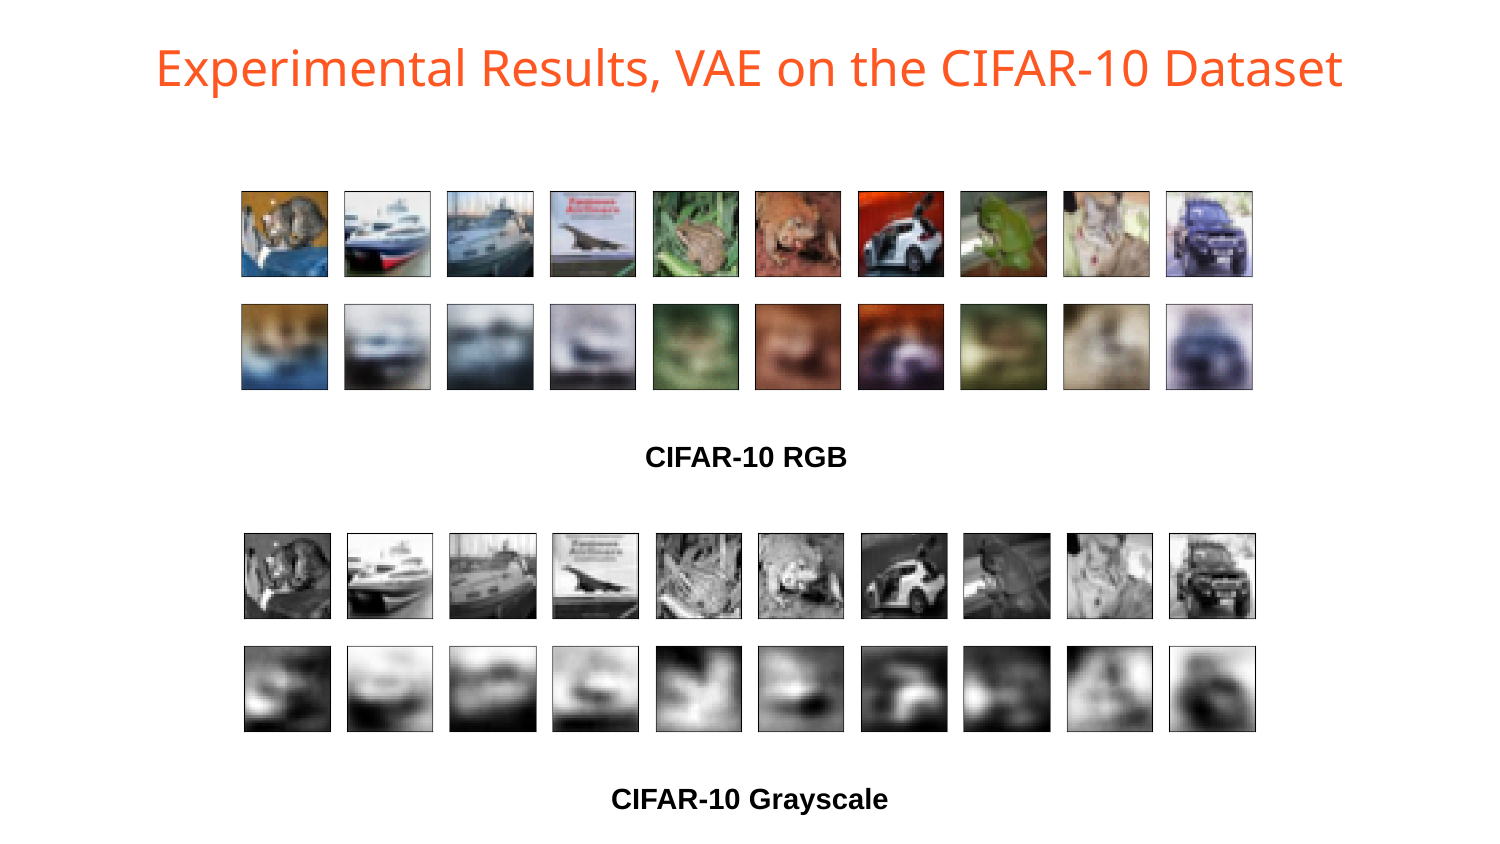

# Experimental Results, VAE on the CIFAR-10 Dataset
CIFAR-10 RGB
CIFAR-10 Grayscale